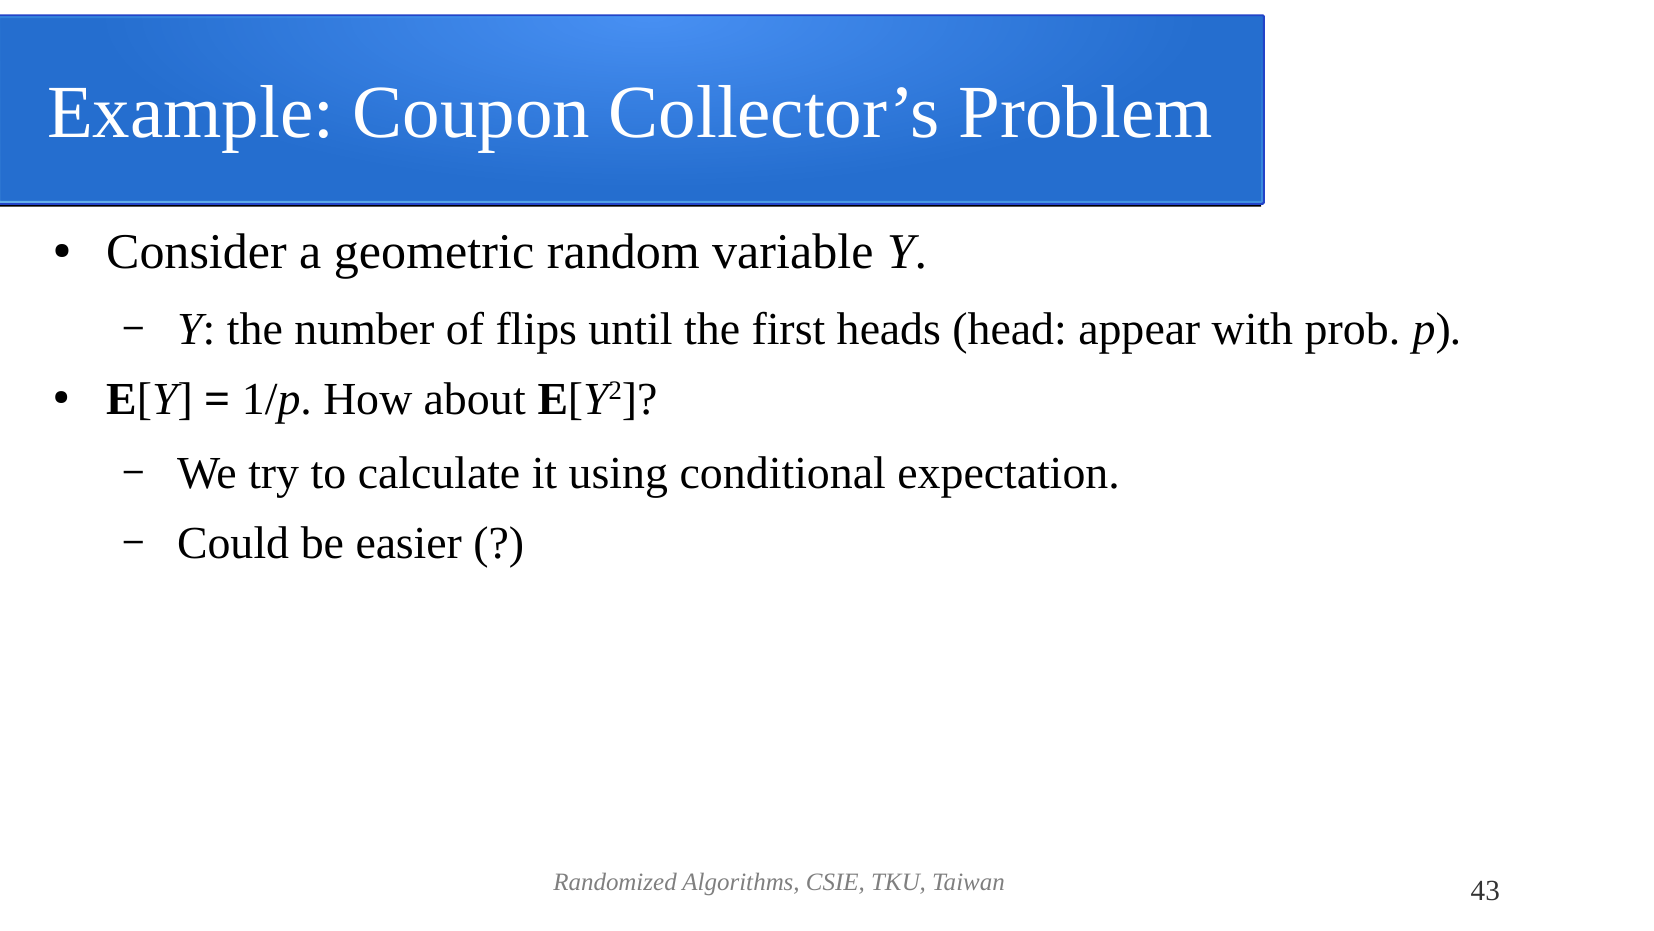

# Example: Coupon Collector’s Problem
Consider a geometric random variable Y.
Y: the number of flips until the first heads (head: appear with prob. p).
E[Y] = 1/p. How about E[Y2]?
We try to calculate it using conditional expectation.
Could be easier (?)
Randomized Algorithms, CSIE, TKU, Taiwan
43